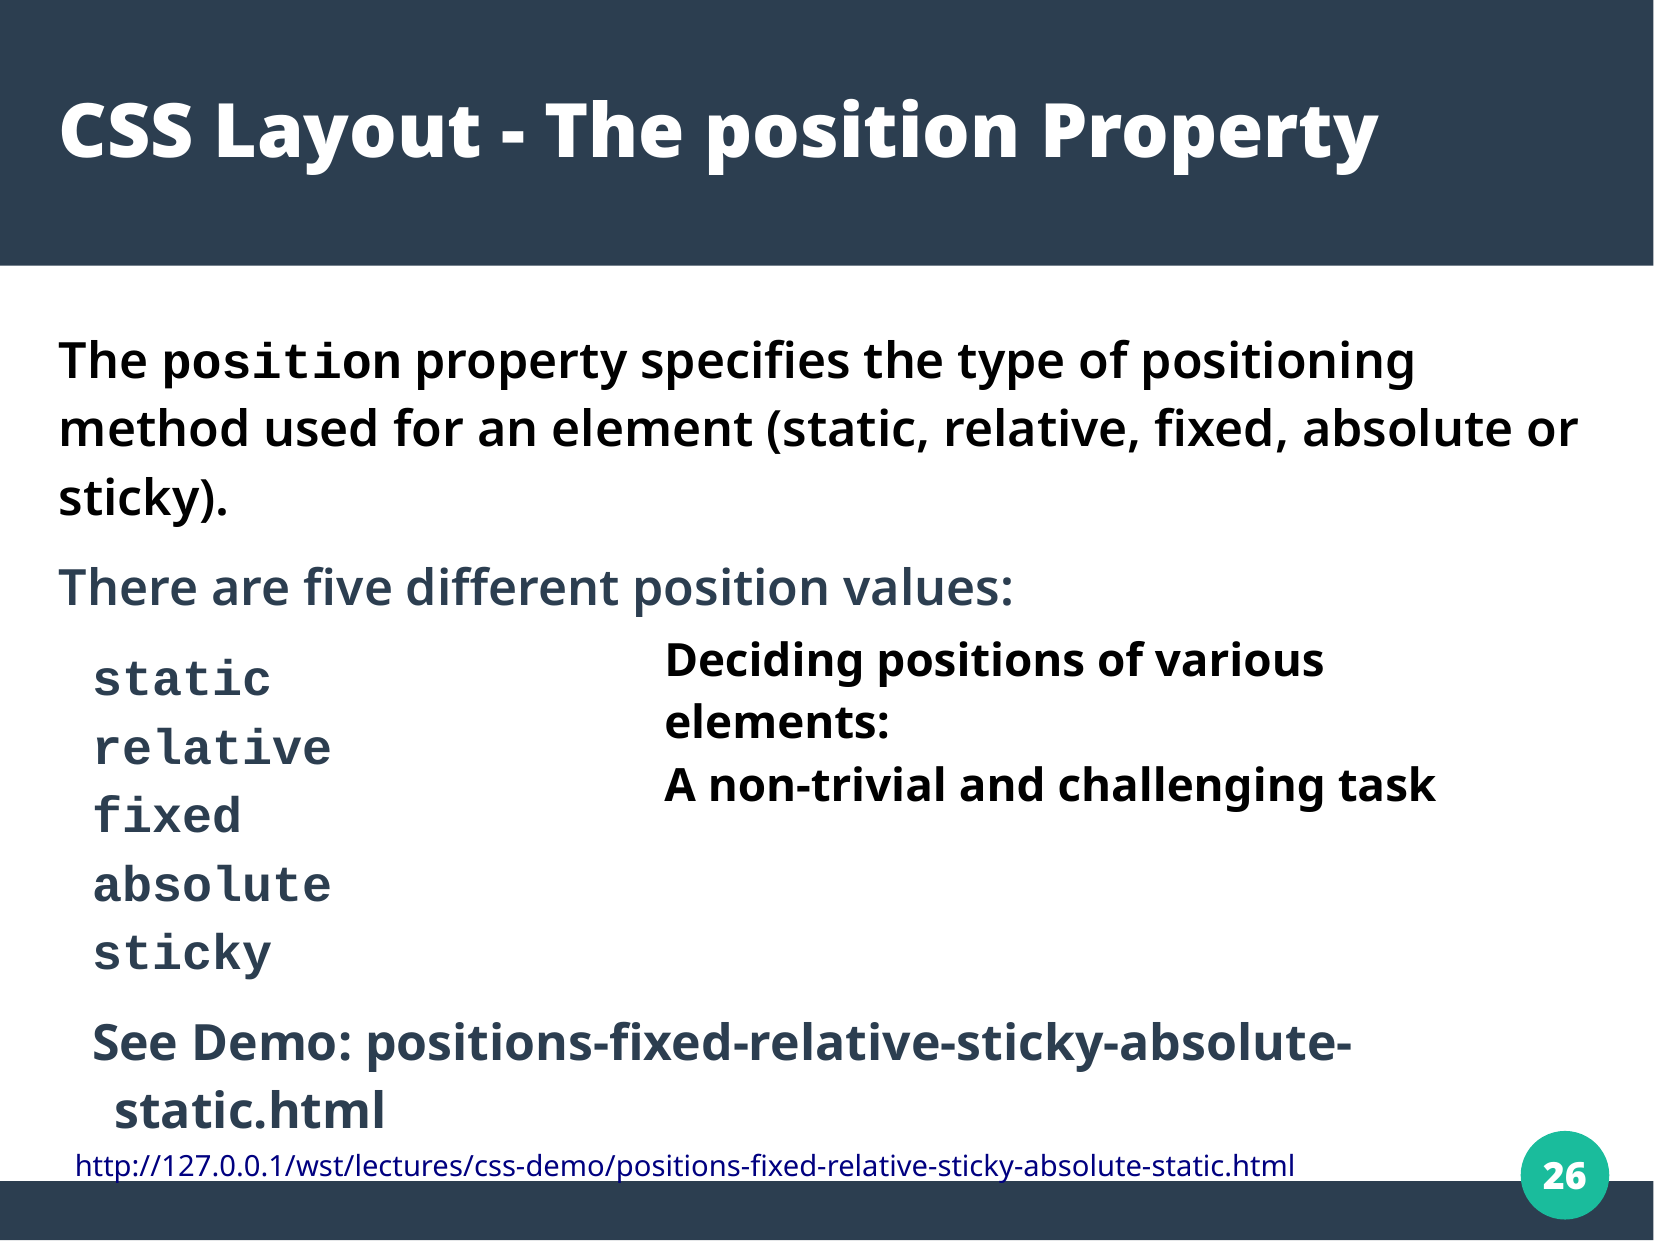

# CSS Layout - The position Property
The position property specifies the type of positioning method used for an element (static, relative, fixed, absolute or sticky).
There are five different position values:
static
relative
fixed
absolute
sticky
See Demo: positions-fixed-relative-sticky-absolute-static.html
Deciding positions of various elements:
A non-trivial and challenging task
26
http://127.0.0.1/wst/lectures/css-demo/positions-fixed-relative-sticky-absolute-static.html